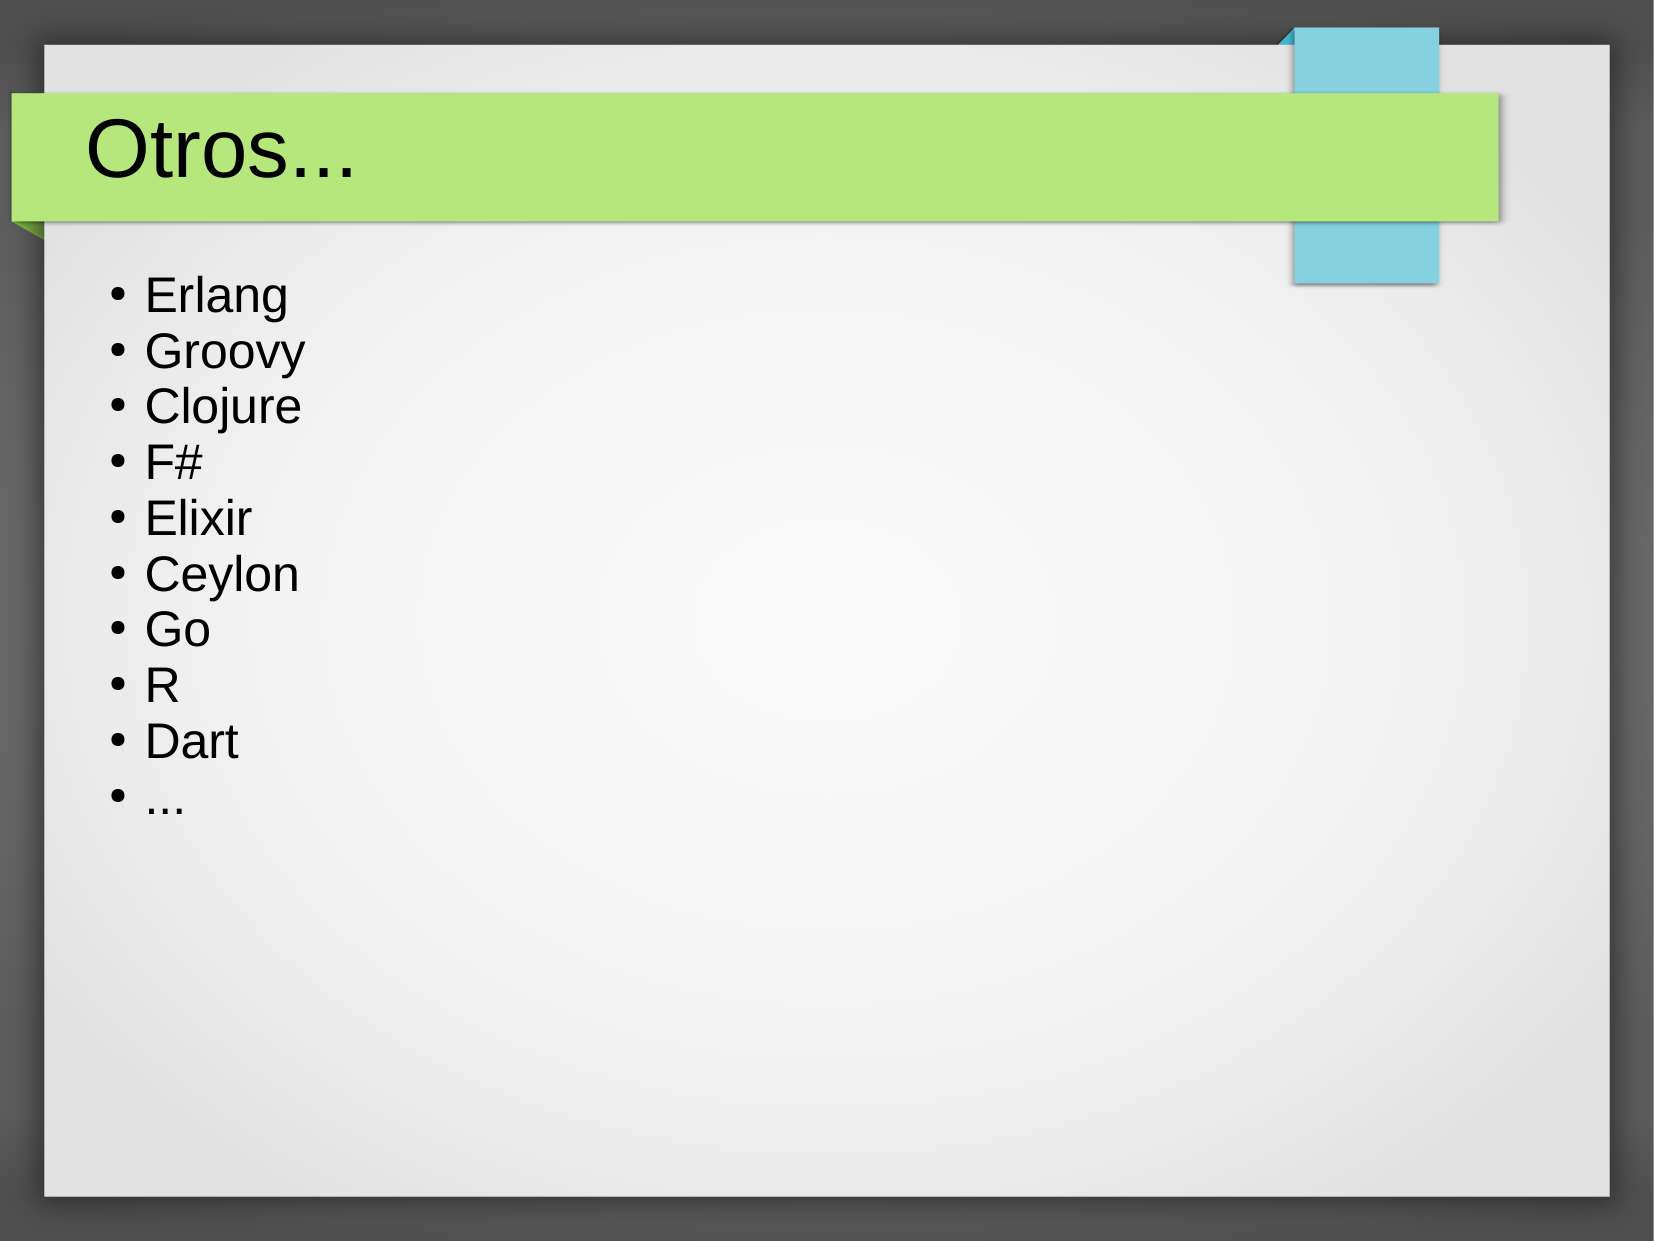

Otros...
Erlang
Groovy
Clojure
F#
Elixir
Ceylon
Go
R
Dart
...